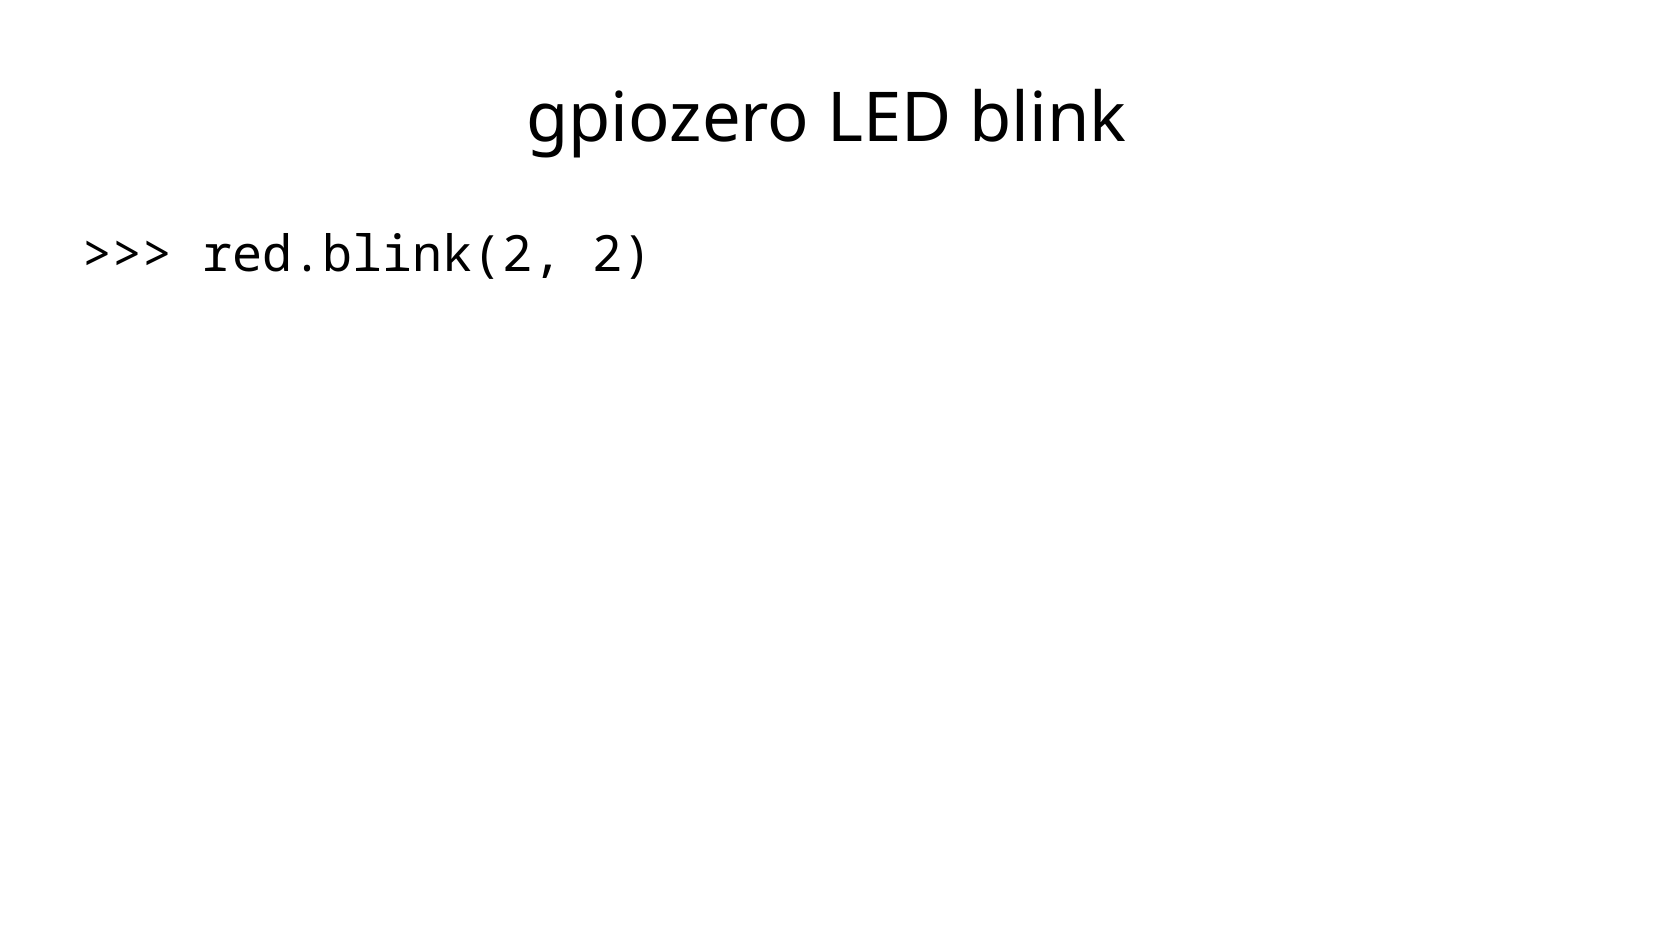

# gpiozero LED blink
>>> red.blink(2, 2)